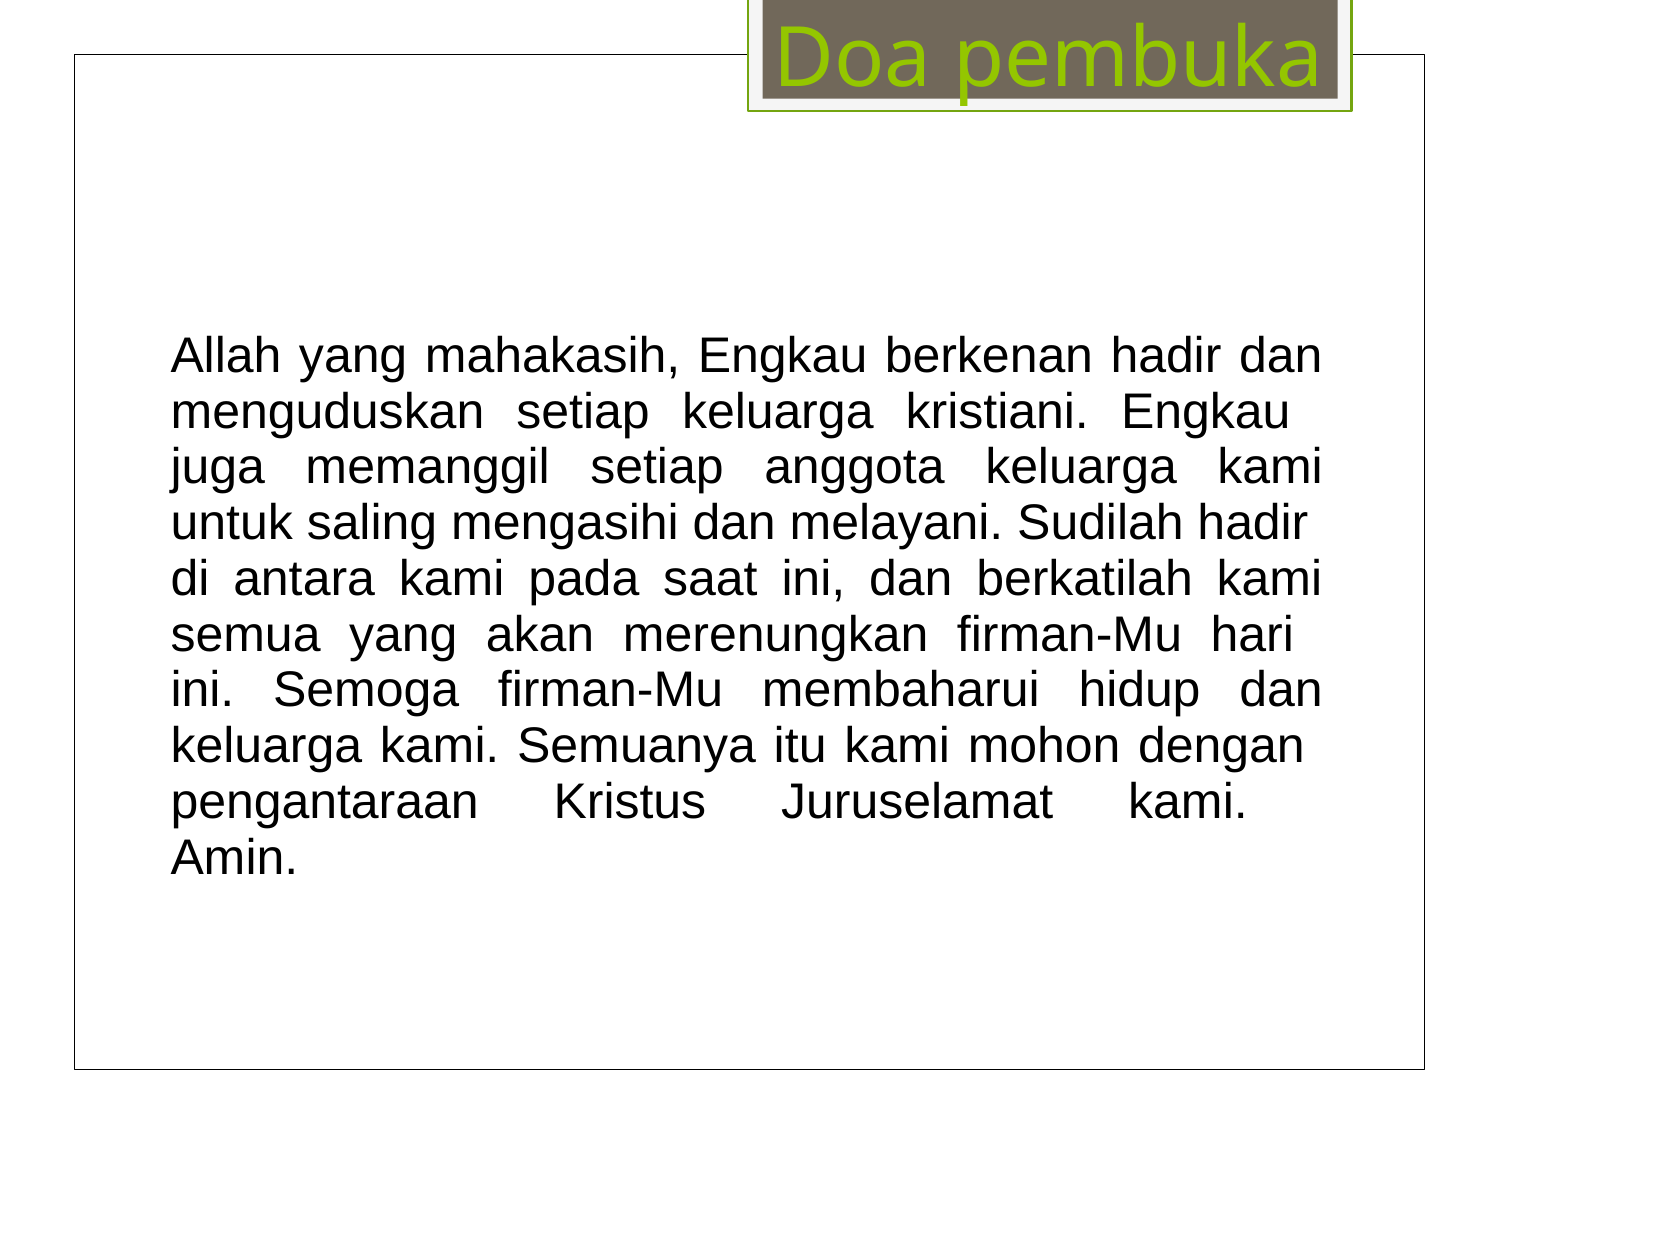

# Doa pembuka
Allah yang mahakasih, Engkau berkenan hadir dan menguduskan setiap keluarga kristiani. Engkau
juga memanggil setiap anggota keluarga kami untuk saling mengasihi dan melayani. Sudilah hadir
di antara kami pada saat ini, dan berkatilah kami semua yang akan merenungkan firman-Mu hari
ini. Semoga firman-Mu membaharui hidup dan keluarga kami. Semuanya itu kami mohon dengan
pengantaraan Kristus Juruselamat kami.
Amin.